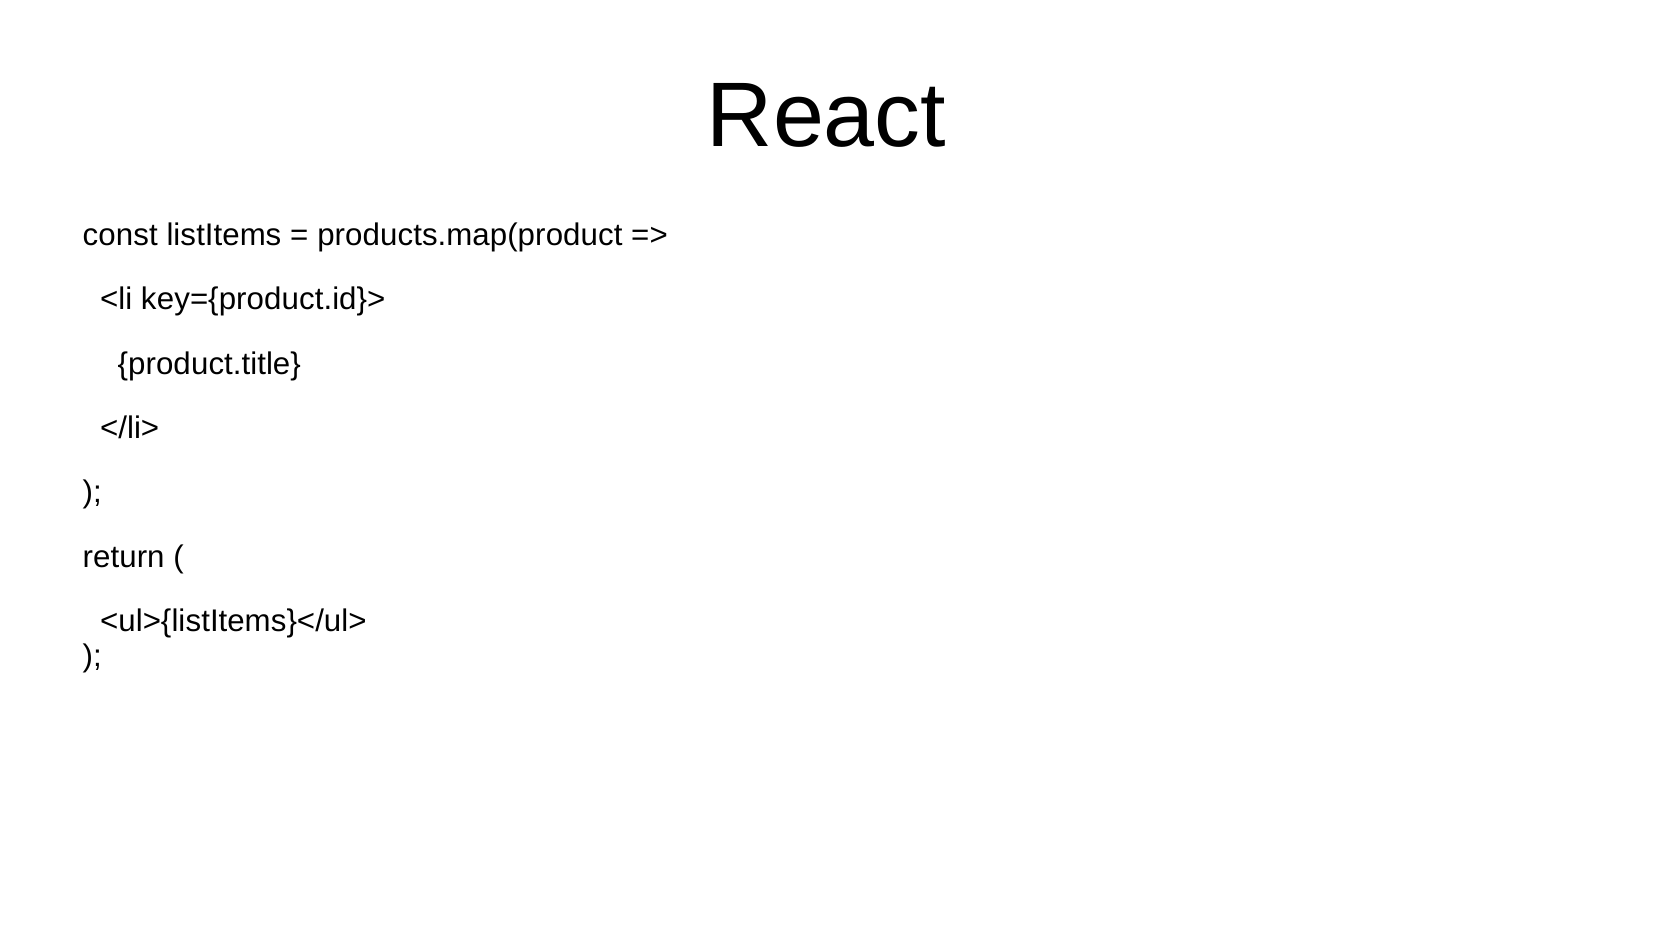

# React
const listItems = products.map(product =>
 <li key={product.id}>
 {product.title}
 </li>
);
return (
 <ul>{listItems}</ul>
);